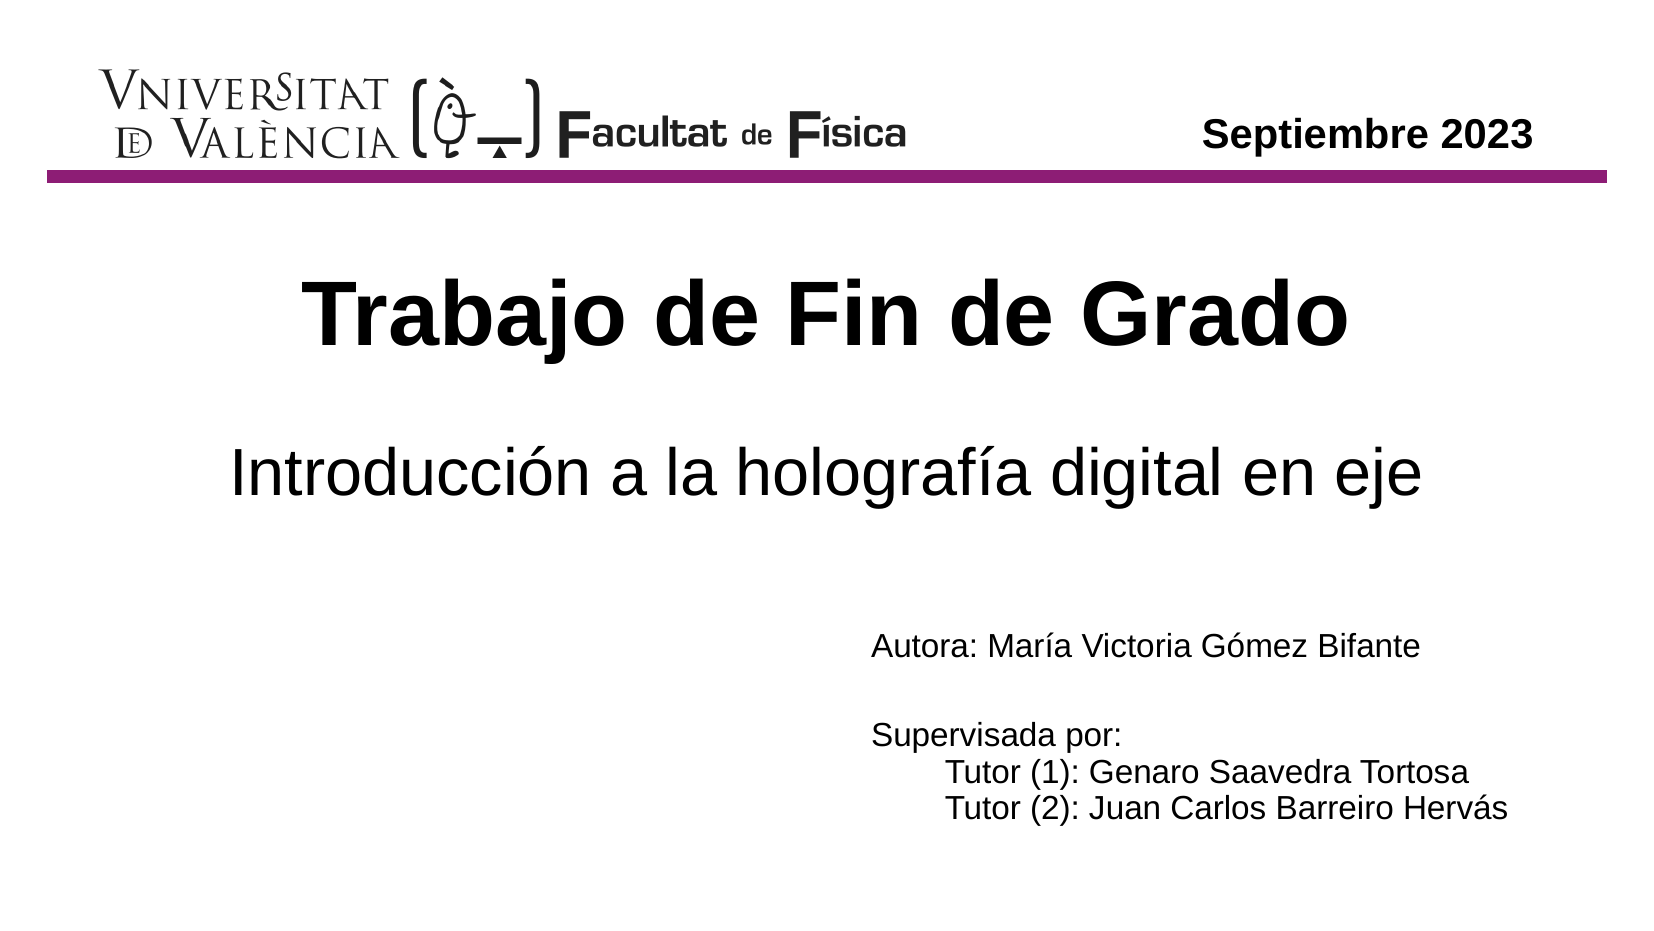

Septiembre 2023
# Trabajo de Fin de Grado
Introducción a la holografía digital en eje
Autora: María Victoria Gómez Bifante
Supervisada por:
	Tutor (1): Genaro Saavedra Tortosa
	Tutor (2): Juan Carlos Barreiro Hervás